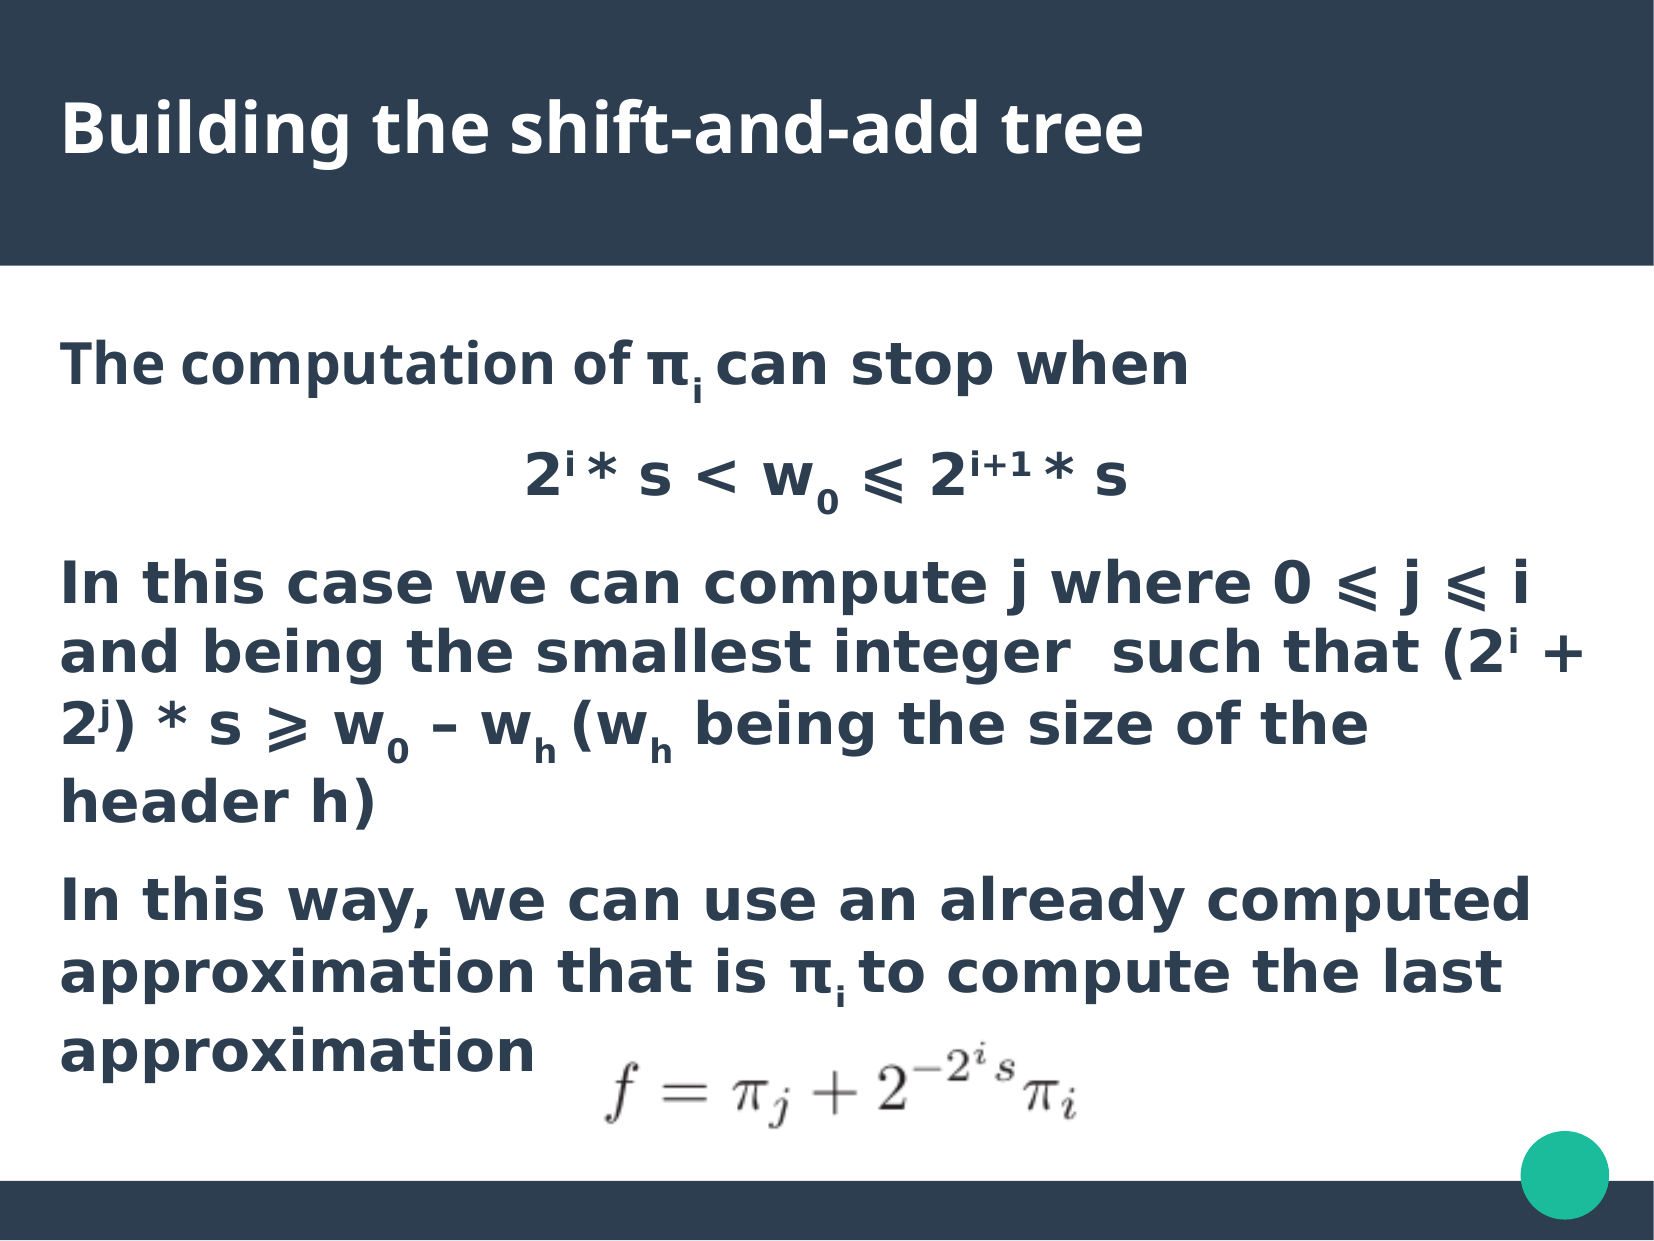

# Building the shift-and-add tree
The computation of πi can stop when
2i * s < w0 ⩽ 2i+1 * s
In this case we can compute j where 0 ⩽ j ⩽ i and being the smallest integer such that (2i + 2j) * s ⩾ w0 – wh (wh being the size of the header h)
In this way, we can use an already computed approximation that is πj to compute the last approximation